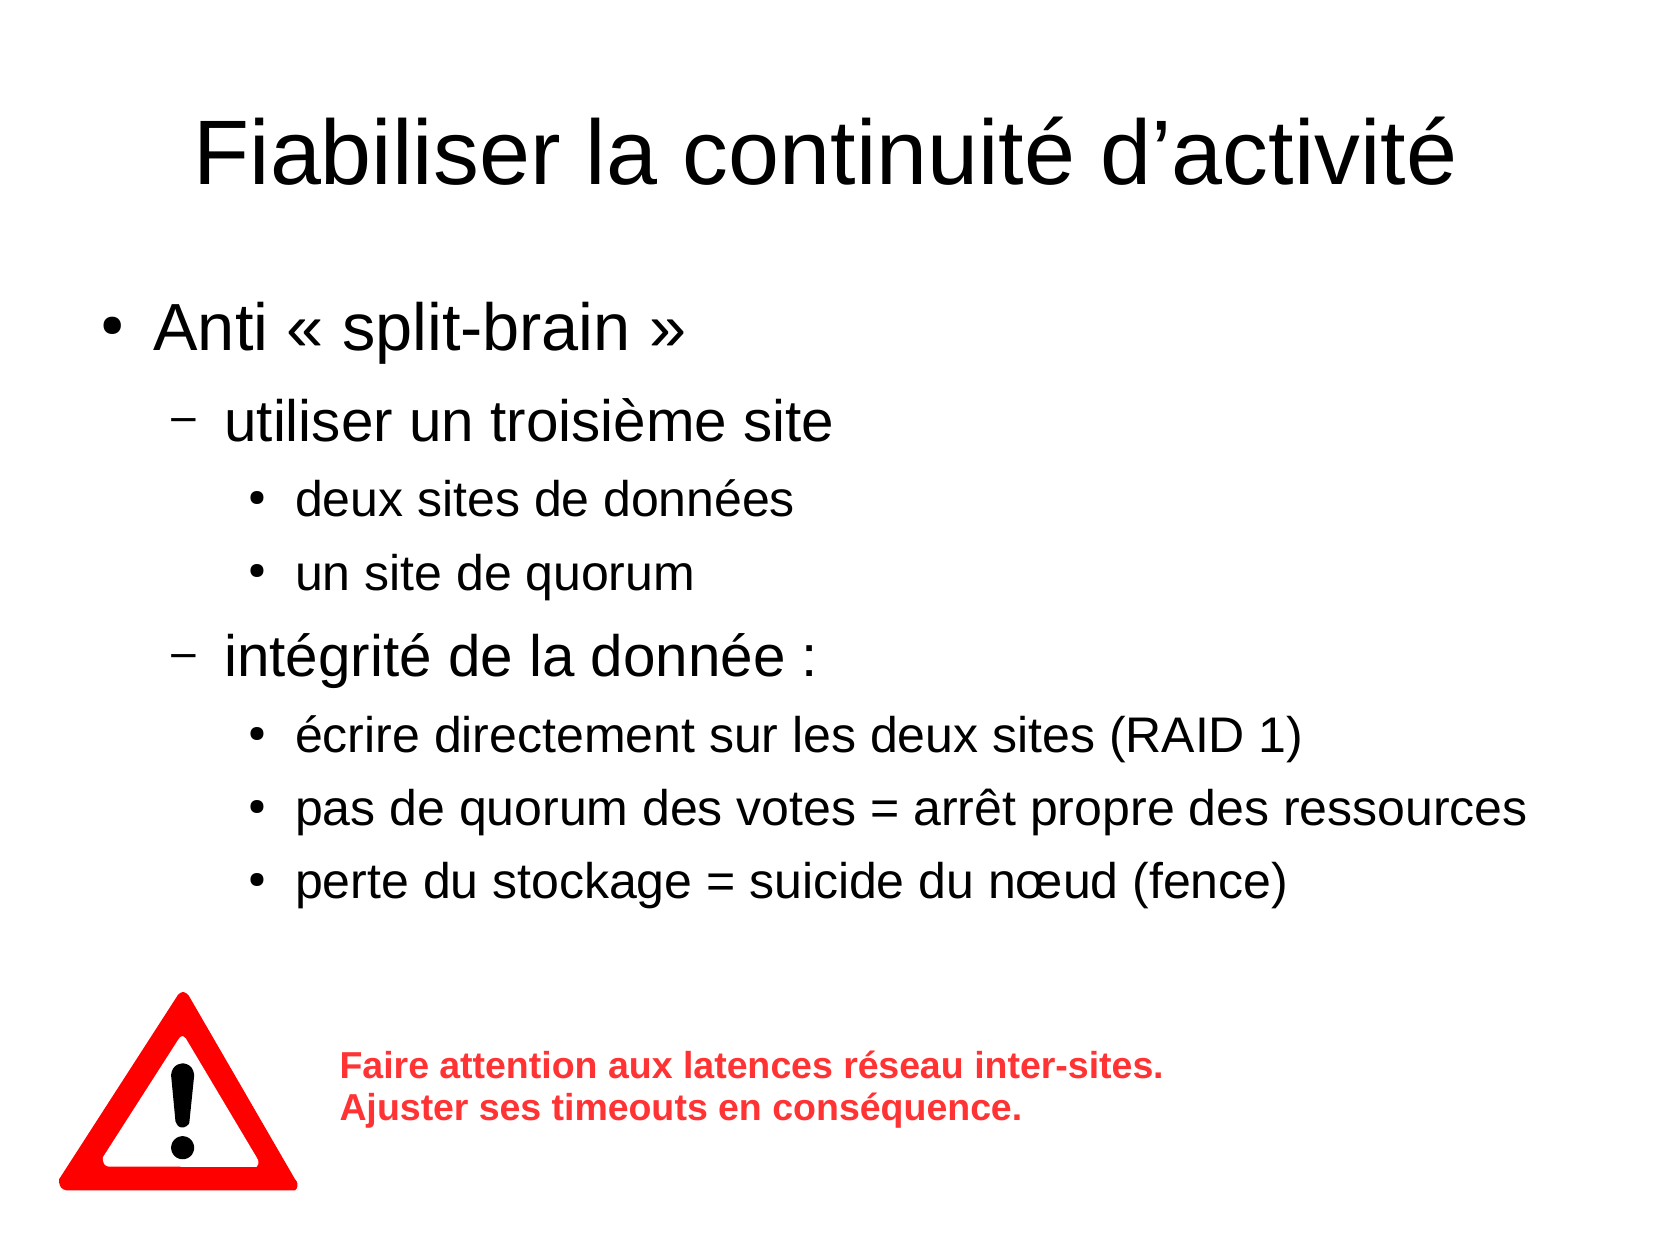

# Fiabiliser la continuité d’activité
Anti « split-brain »
utiliser un troisième site
deux sites de données
un site de quorum
intégrité de la donnée :
écrire directement sur les deux sites (RAID 1)
pas de quorum des votes = arrêt propre des ressources
perte du stockage = suicide du nœud (fence)
Faire attention aux latences réseau inter-sites.
Ajuster ses timeouts en conséquence.